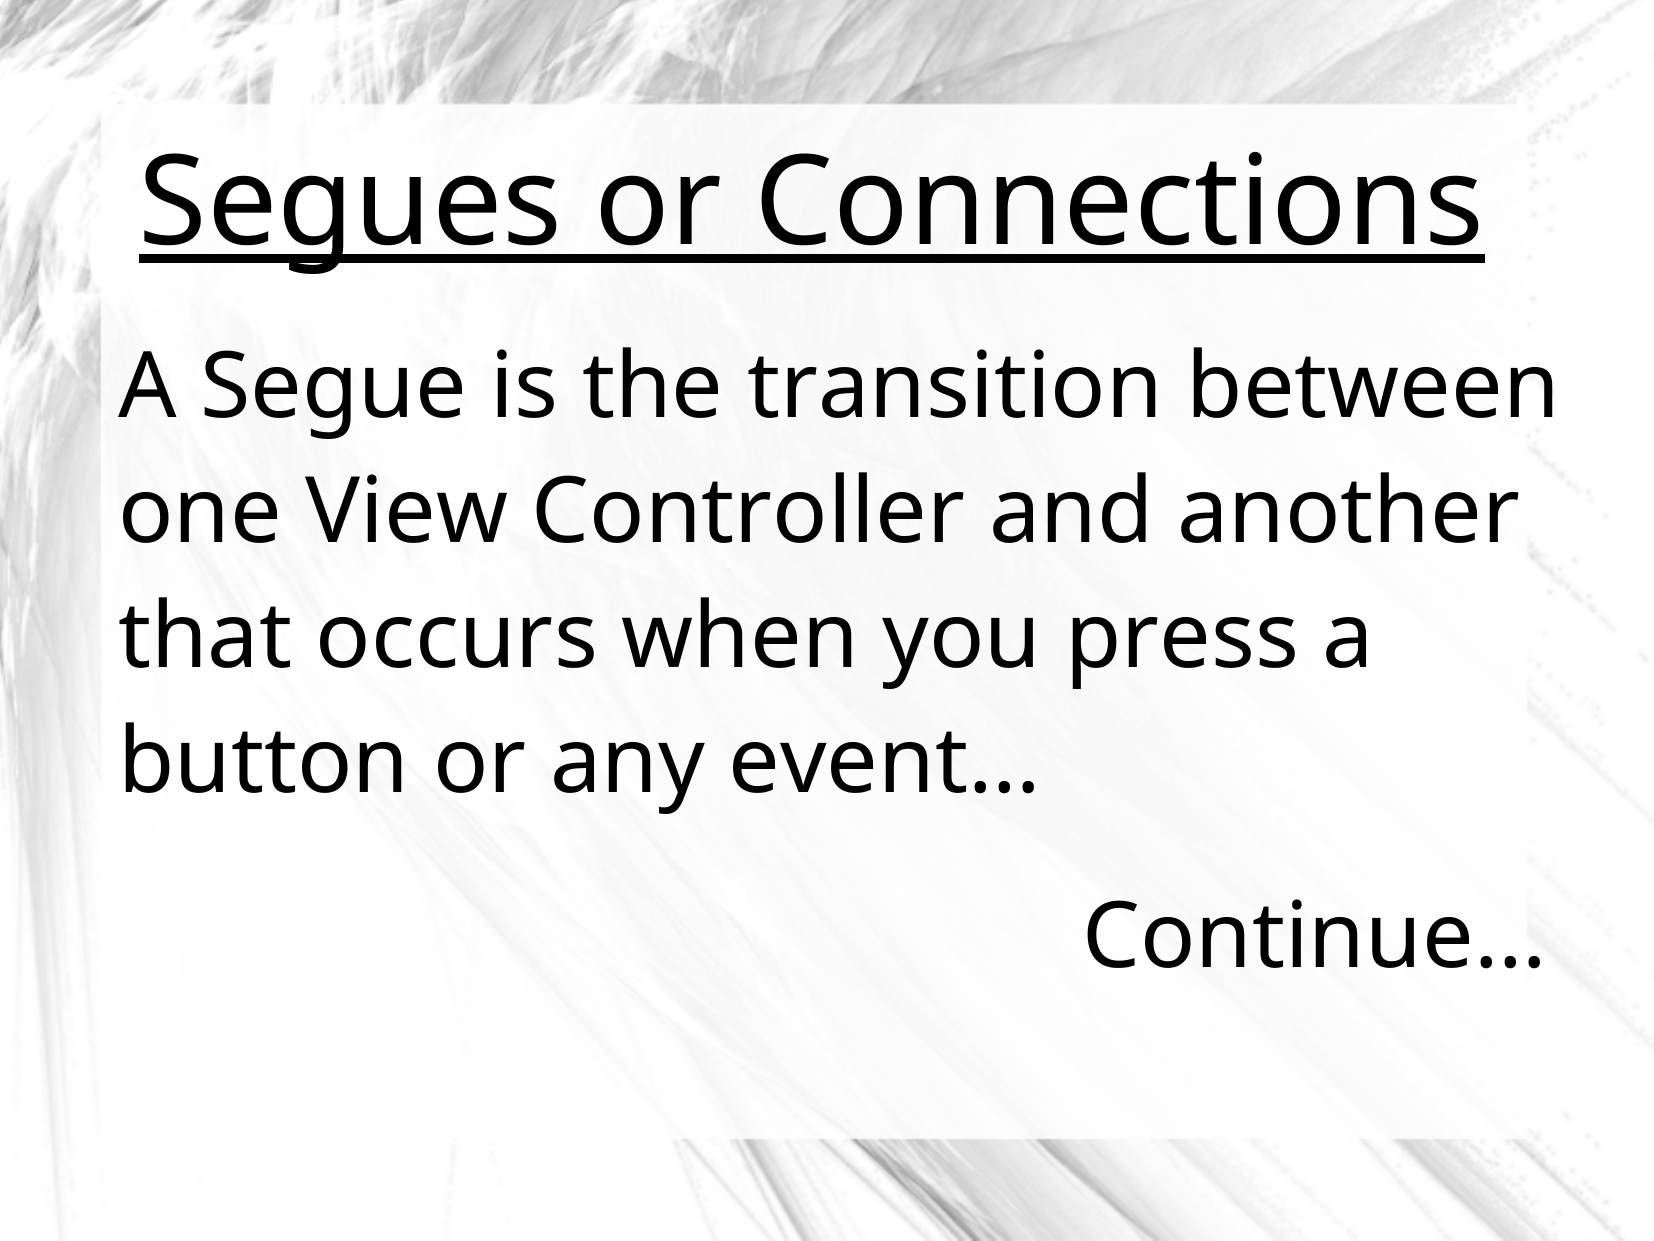

# Segues or Connections
A Segue is the transition between one View Controller and another that occurs when you press a button or any event…
Continue…